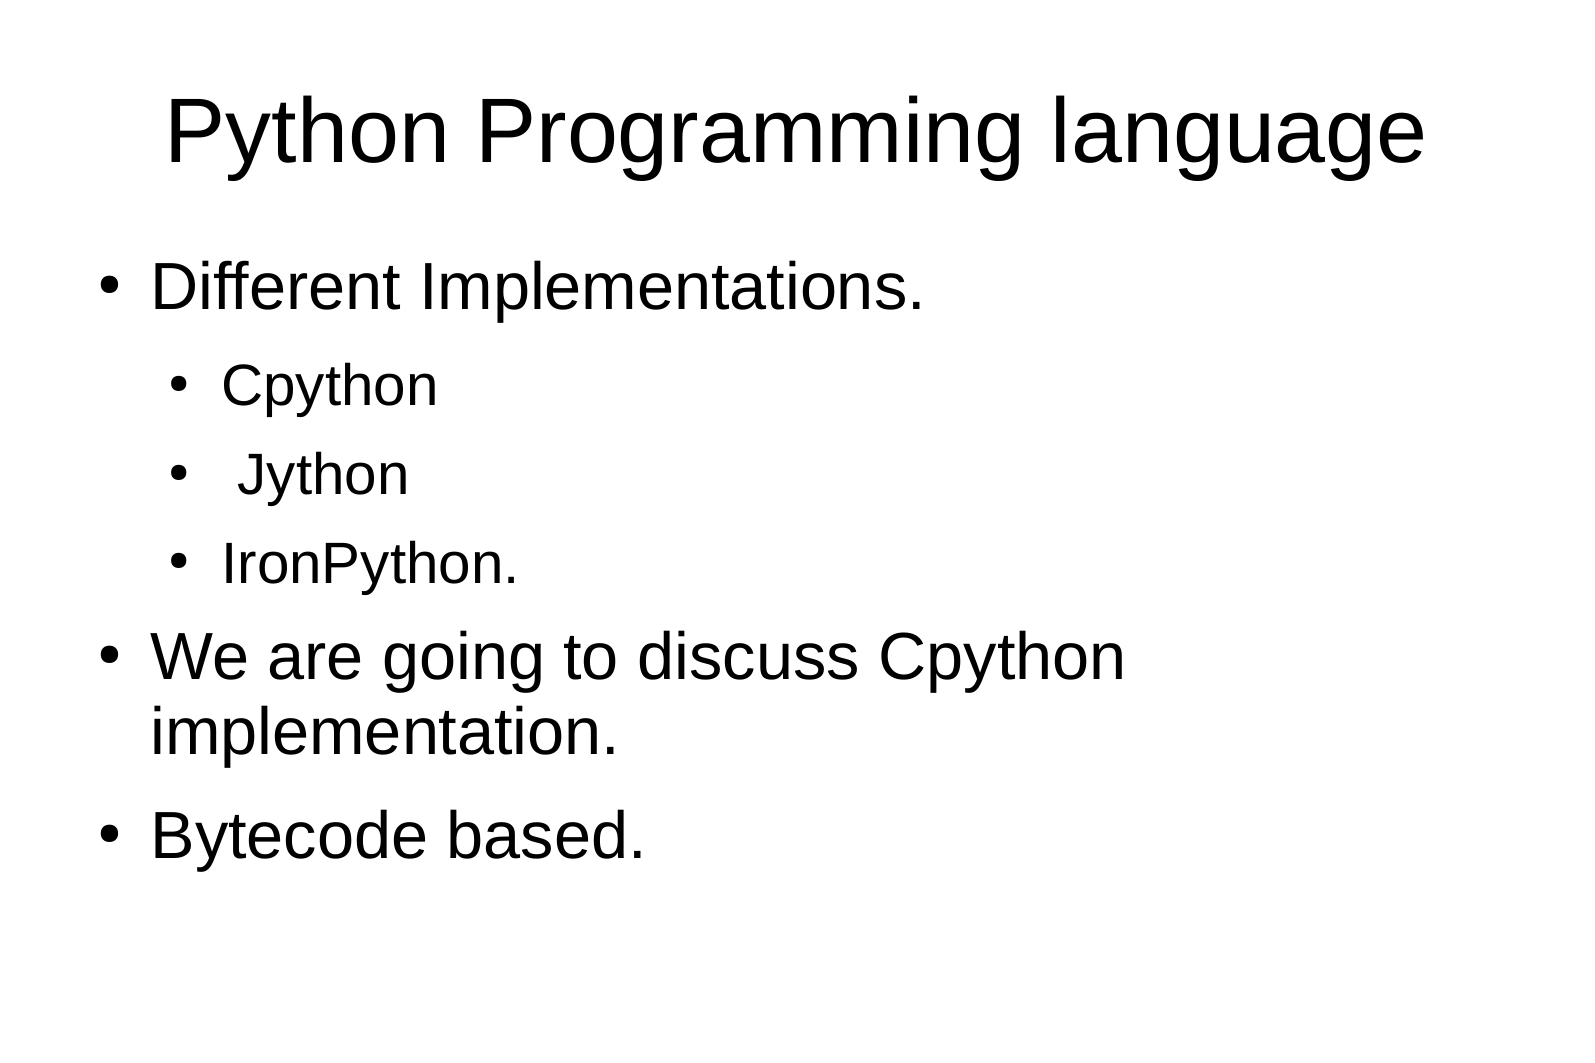

# Python Programming language
Different Implementations.
Cpython
 Jython
IronPython.
We are going to discuss Cpython implementation.
Bytecode based.